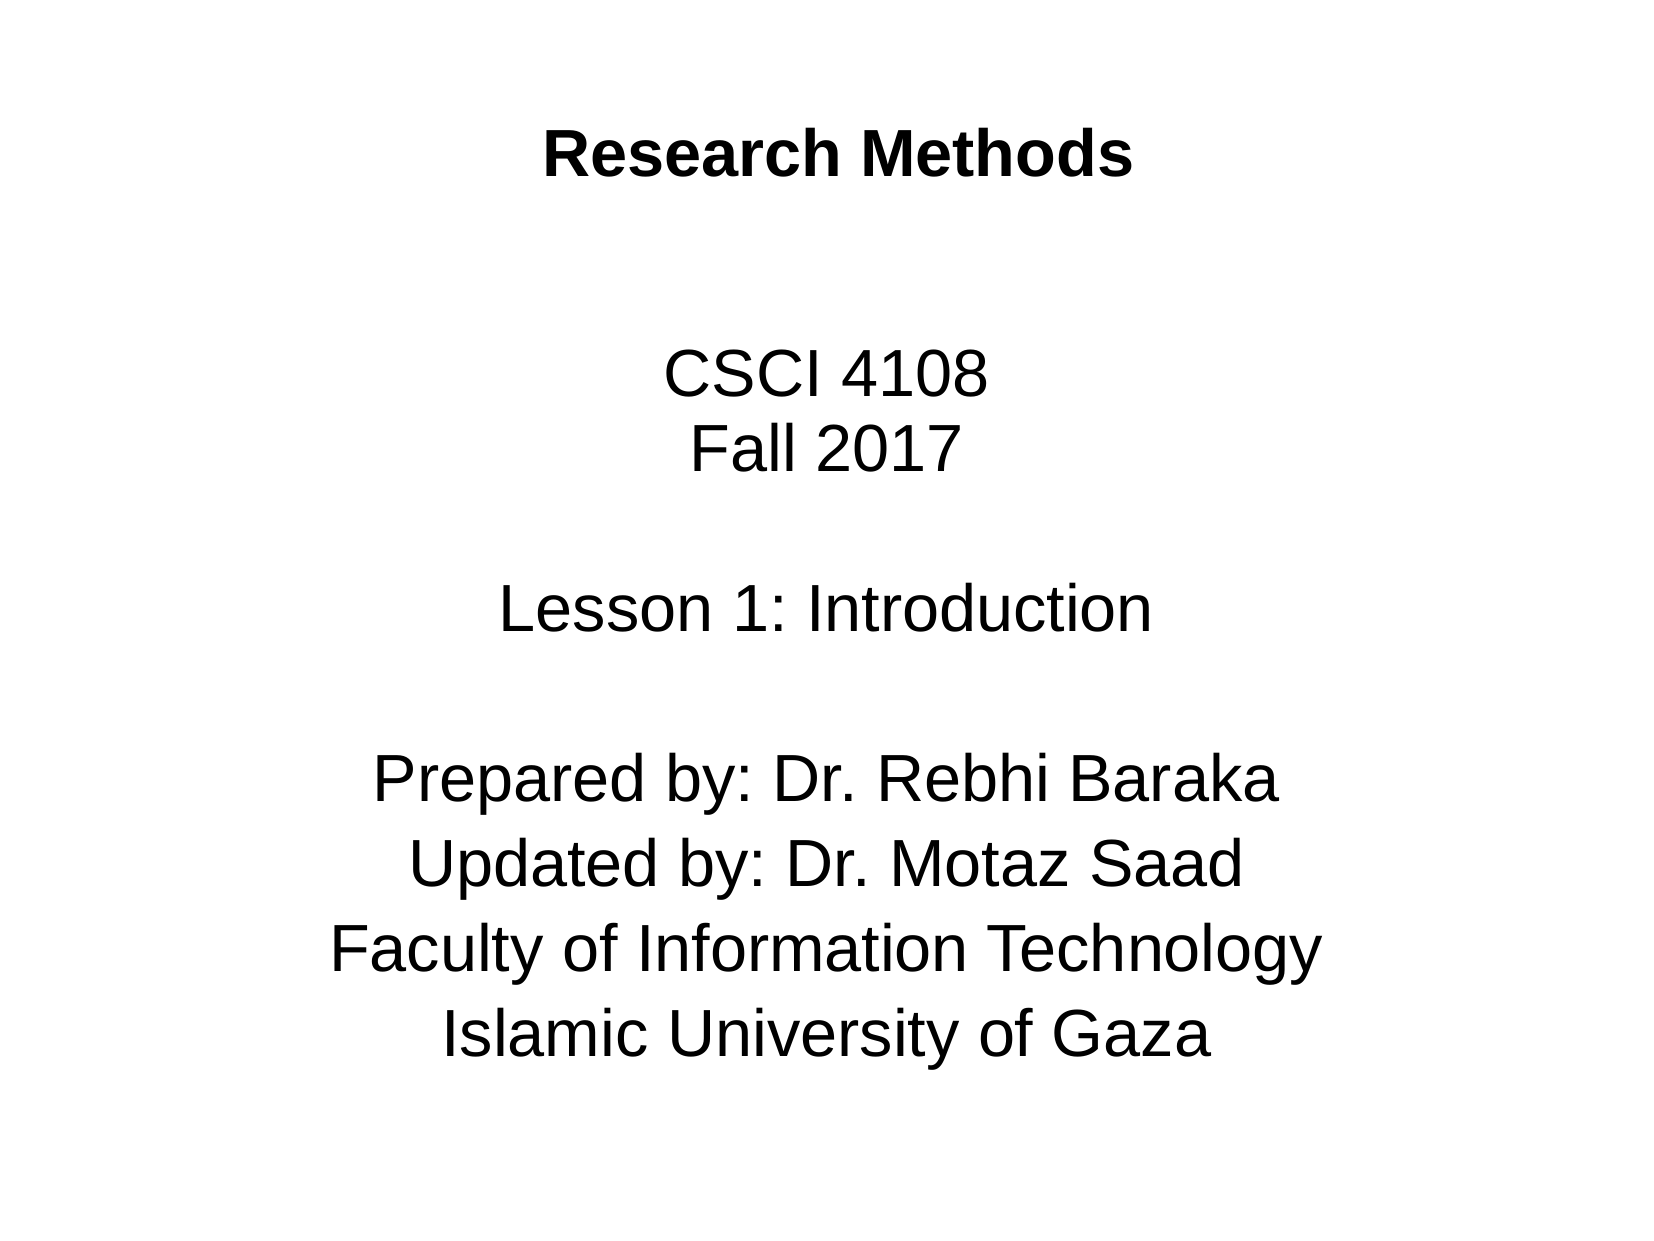

# Research Methods
CSCI 4108
Fall 2017
Lesson 1: Introduction
Prepared by: Dr. Rebhi Baraka
Updated by: Dr. Motaz Saad
Faculty of Information Technology
Islamic University of Gaza